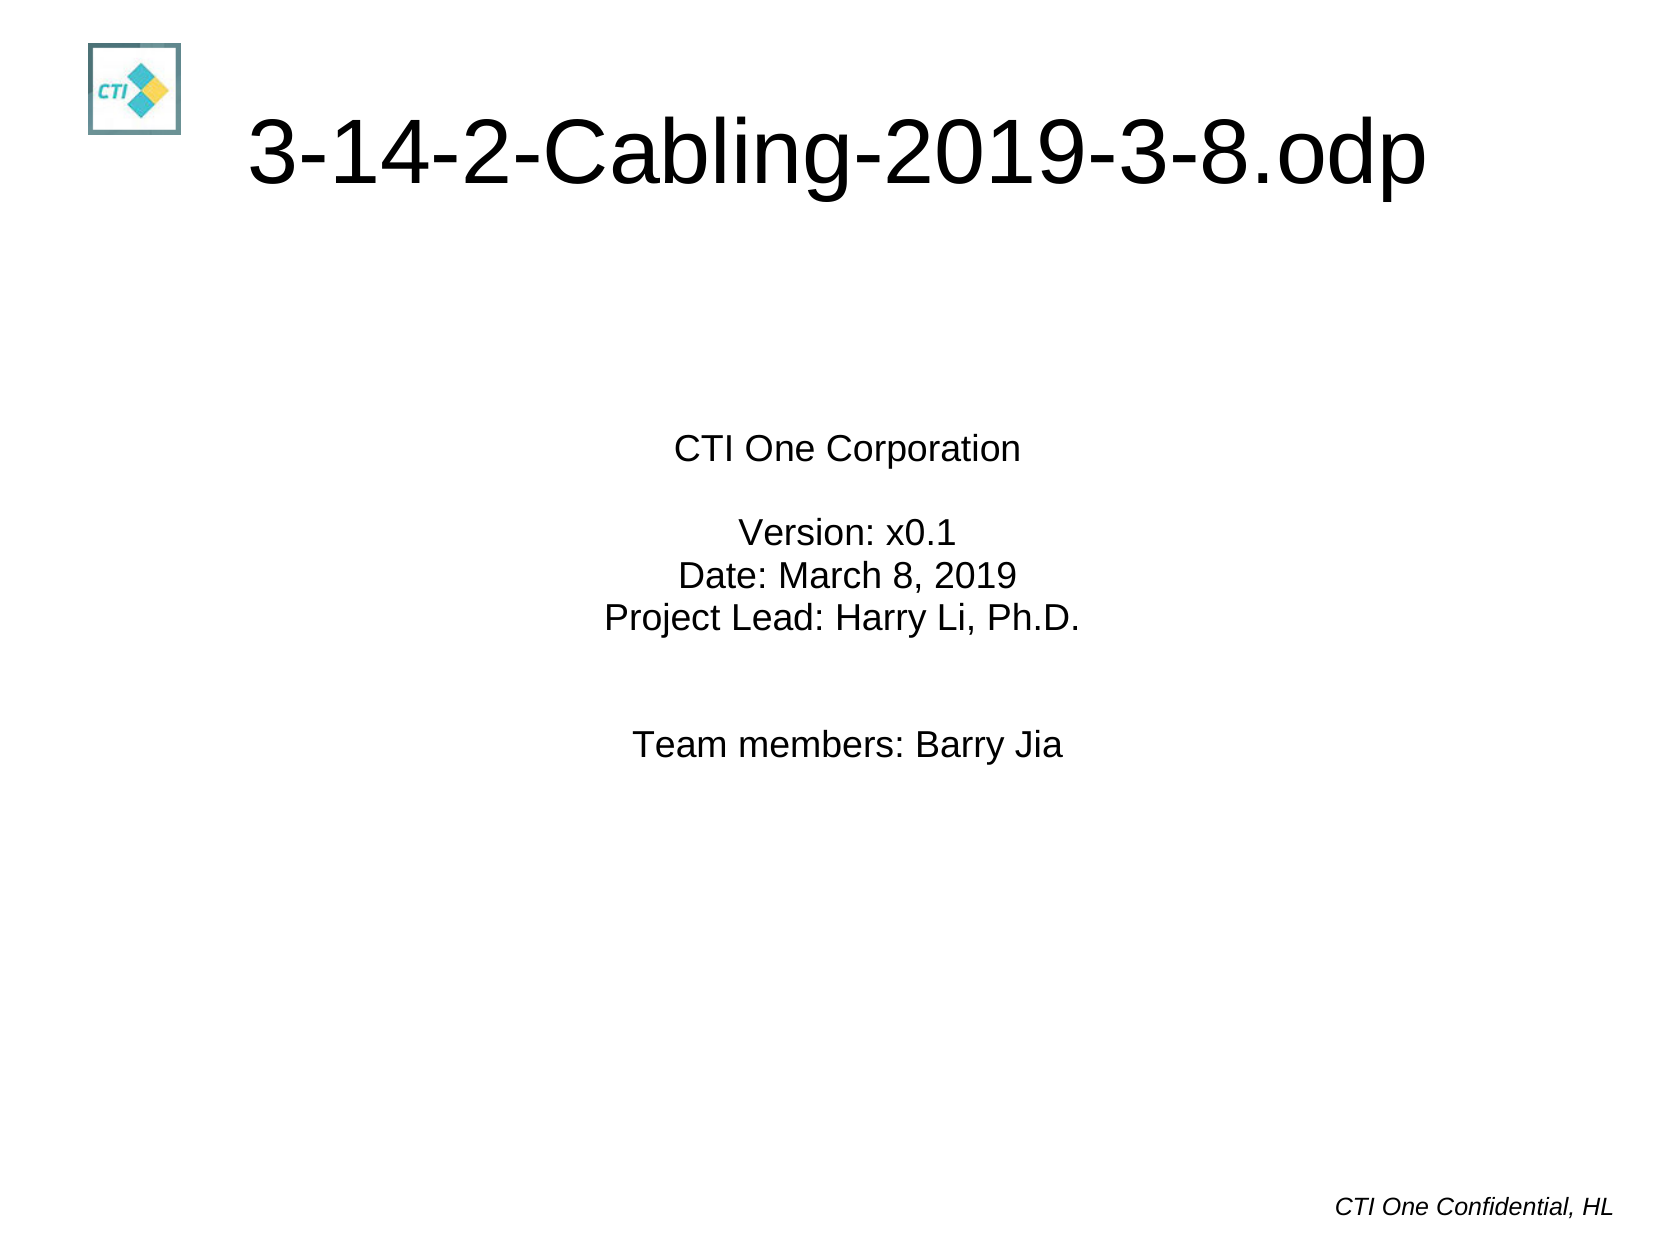

# 3-14-2-Cabling-2019-3-8.odp
CTI One Corporation
Version: x0.1
Date: March 8, 2019
Project Lead: Harry Li, Ph.D.
Team members: Barry Jia
CTI One Confidential, HL